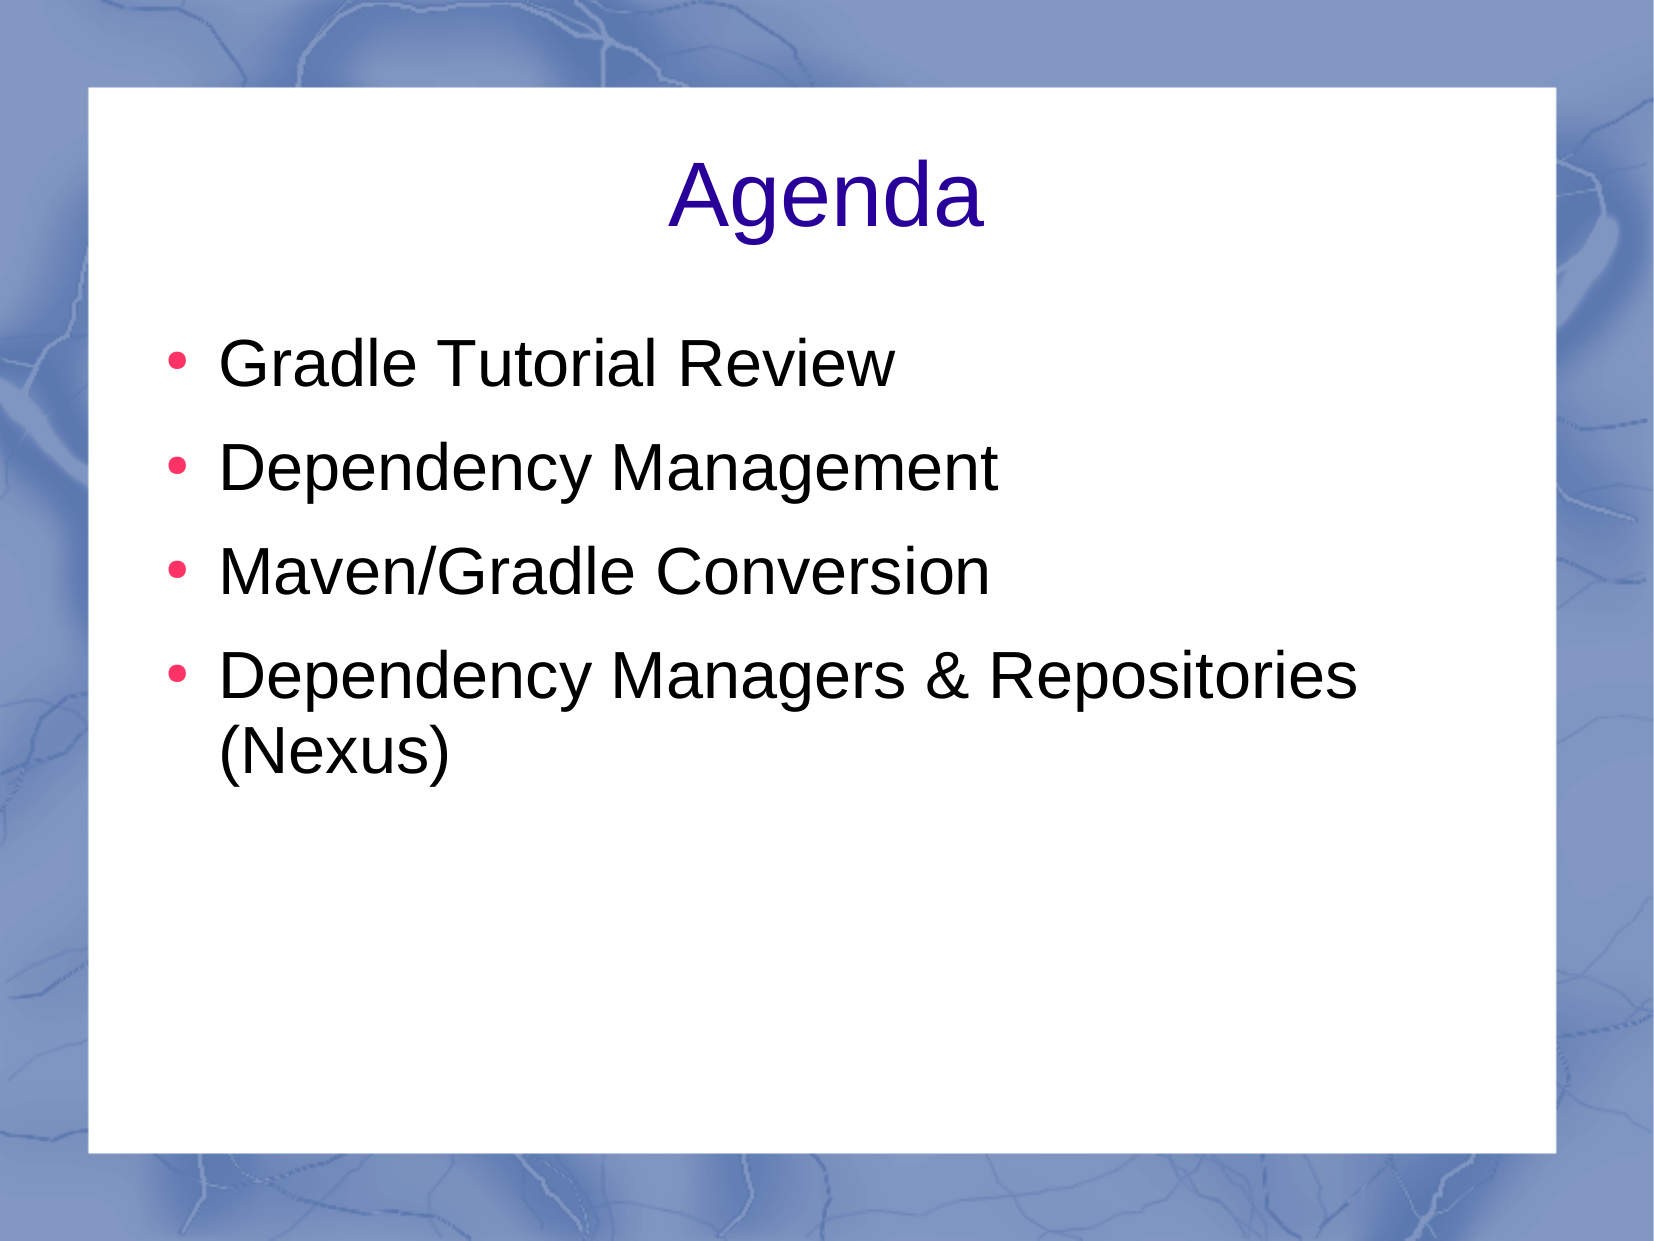

# Agenda
Gradle Tutorial Review
Dependency Management
Maven/Gradle Conversion
Dependency Managers & Repositories (Nexus)